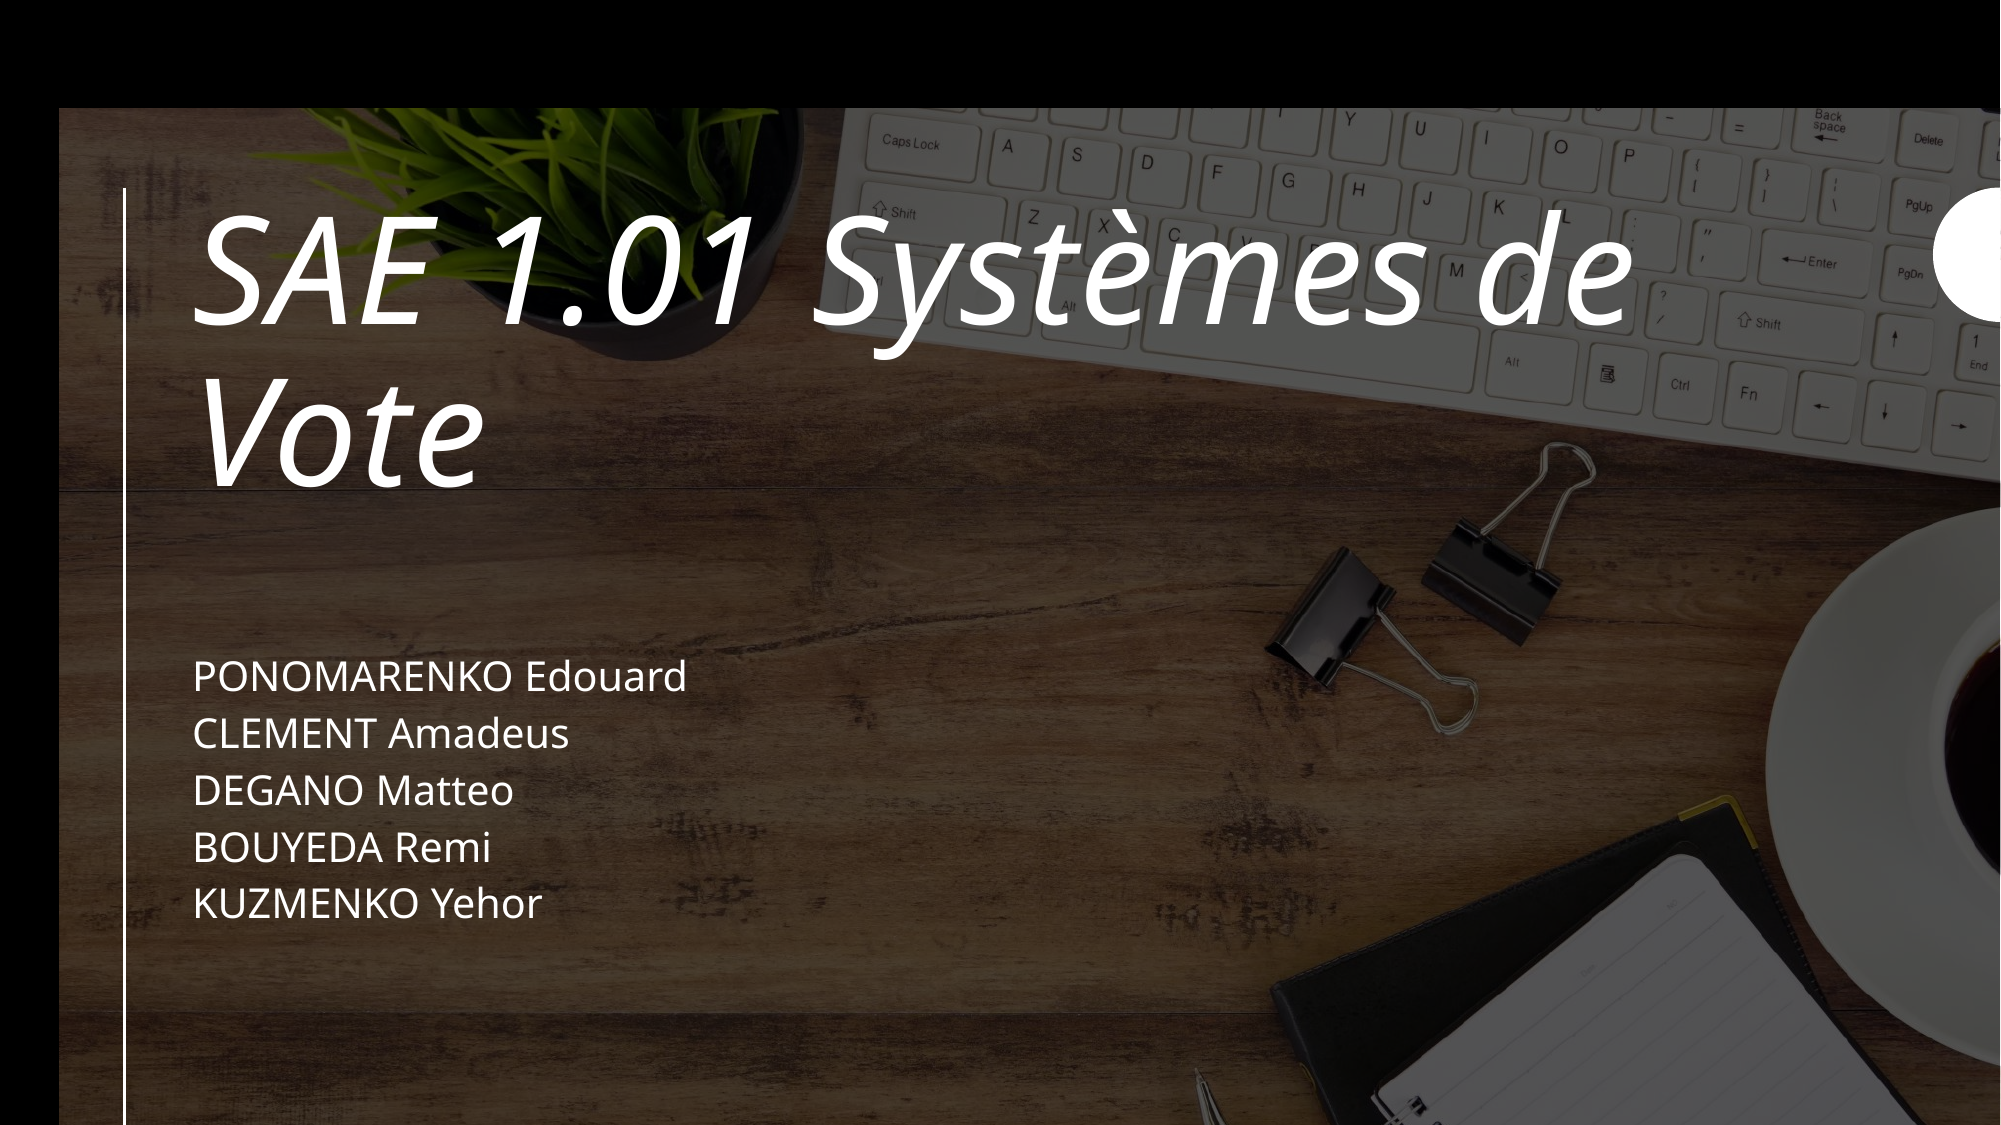

# SAE 1.01 Systèmes de Vote
PONOMARENKO Edouard
CLEMENT Amadeus
DEGANO Matteo
BOUYEDA Remi
KUZMENKO Yehor